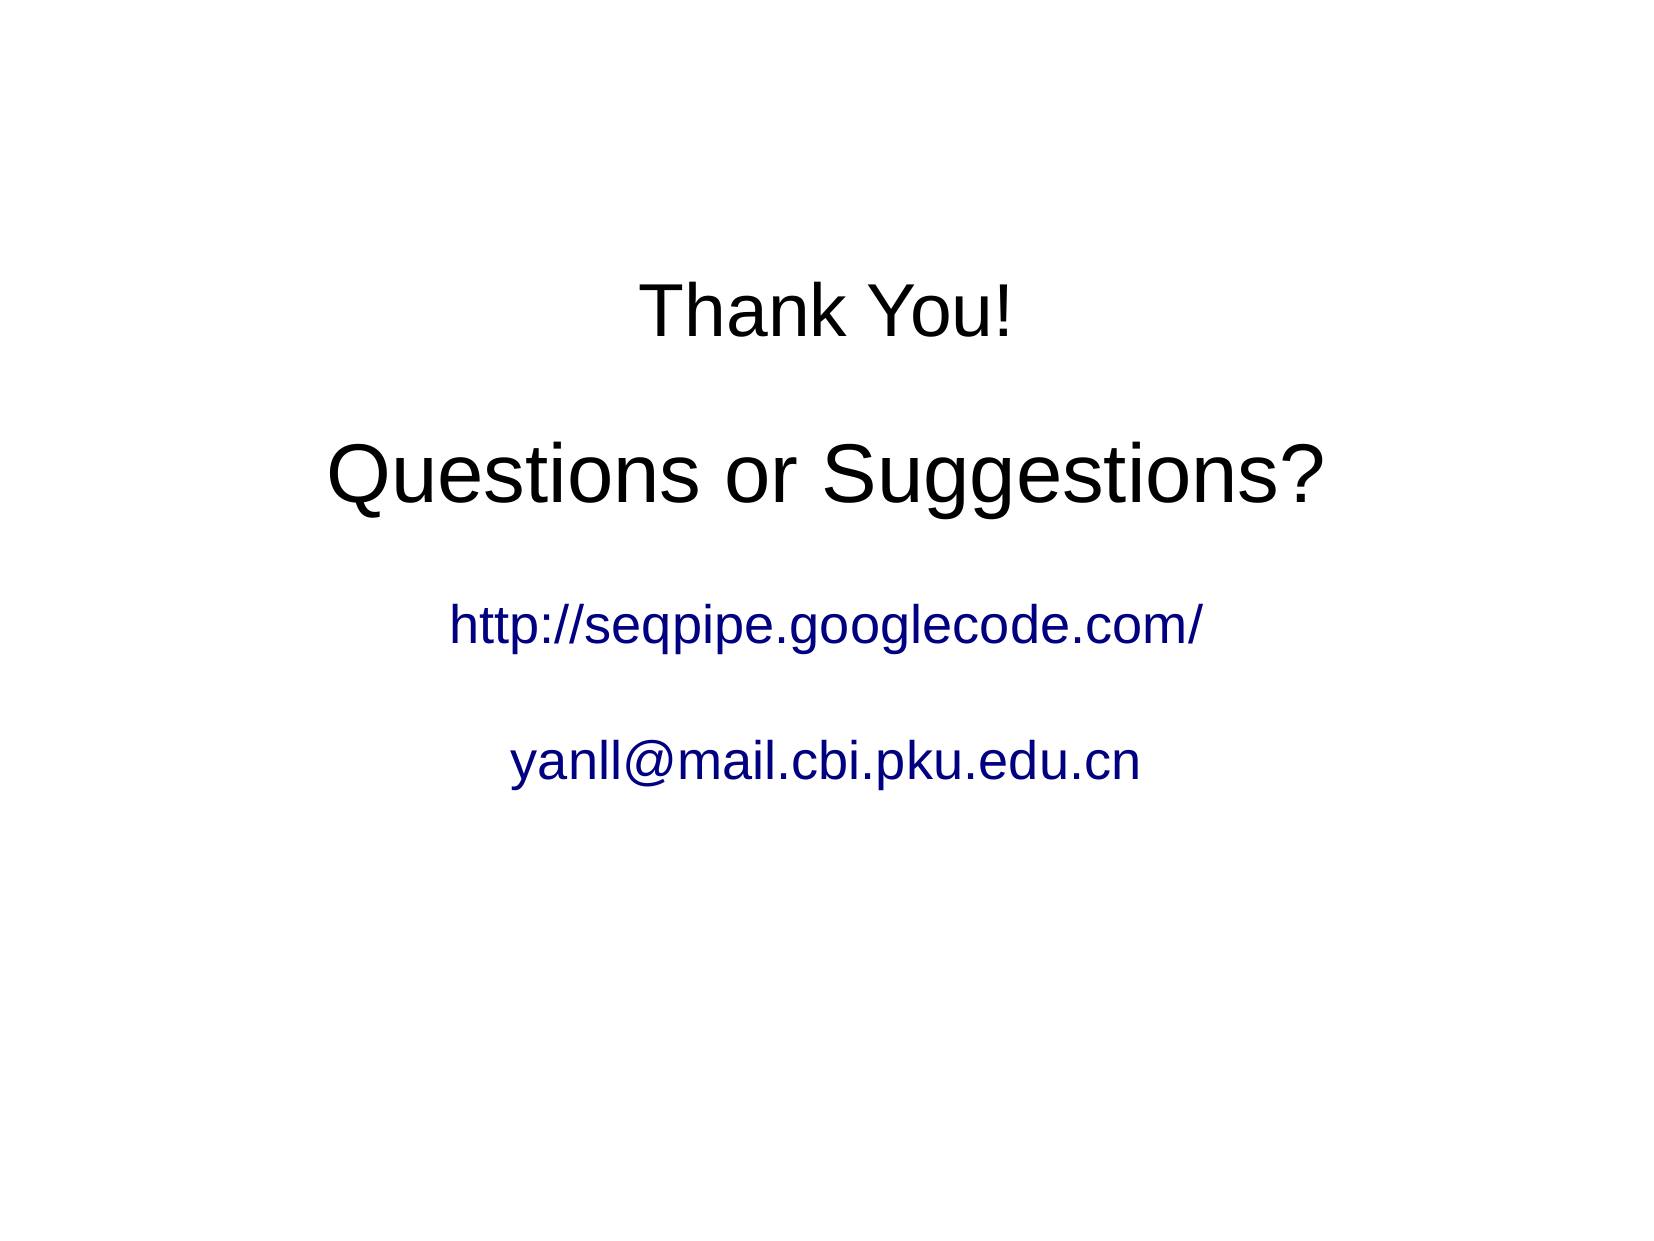

# Thank You!
Questions or Suggestions?
http://seqpipe.googlecode.com/
yanll@mail.cbi.pku.edu.cn